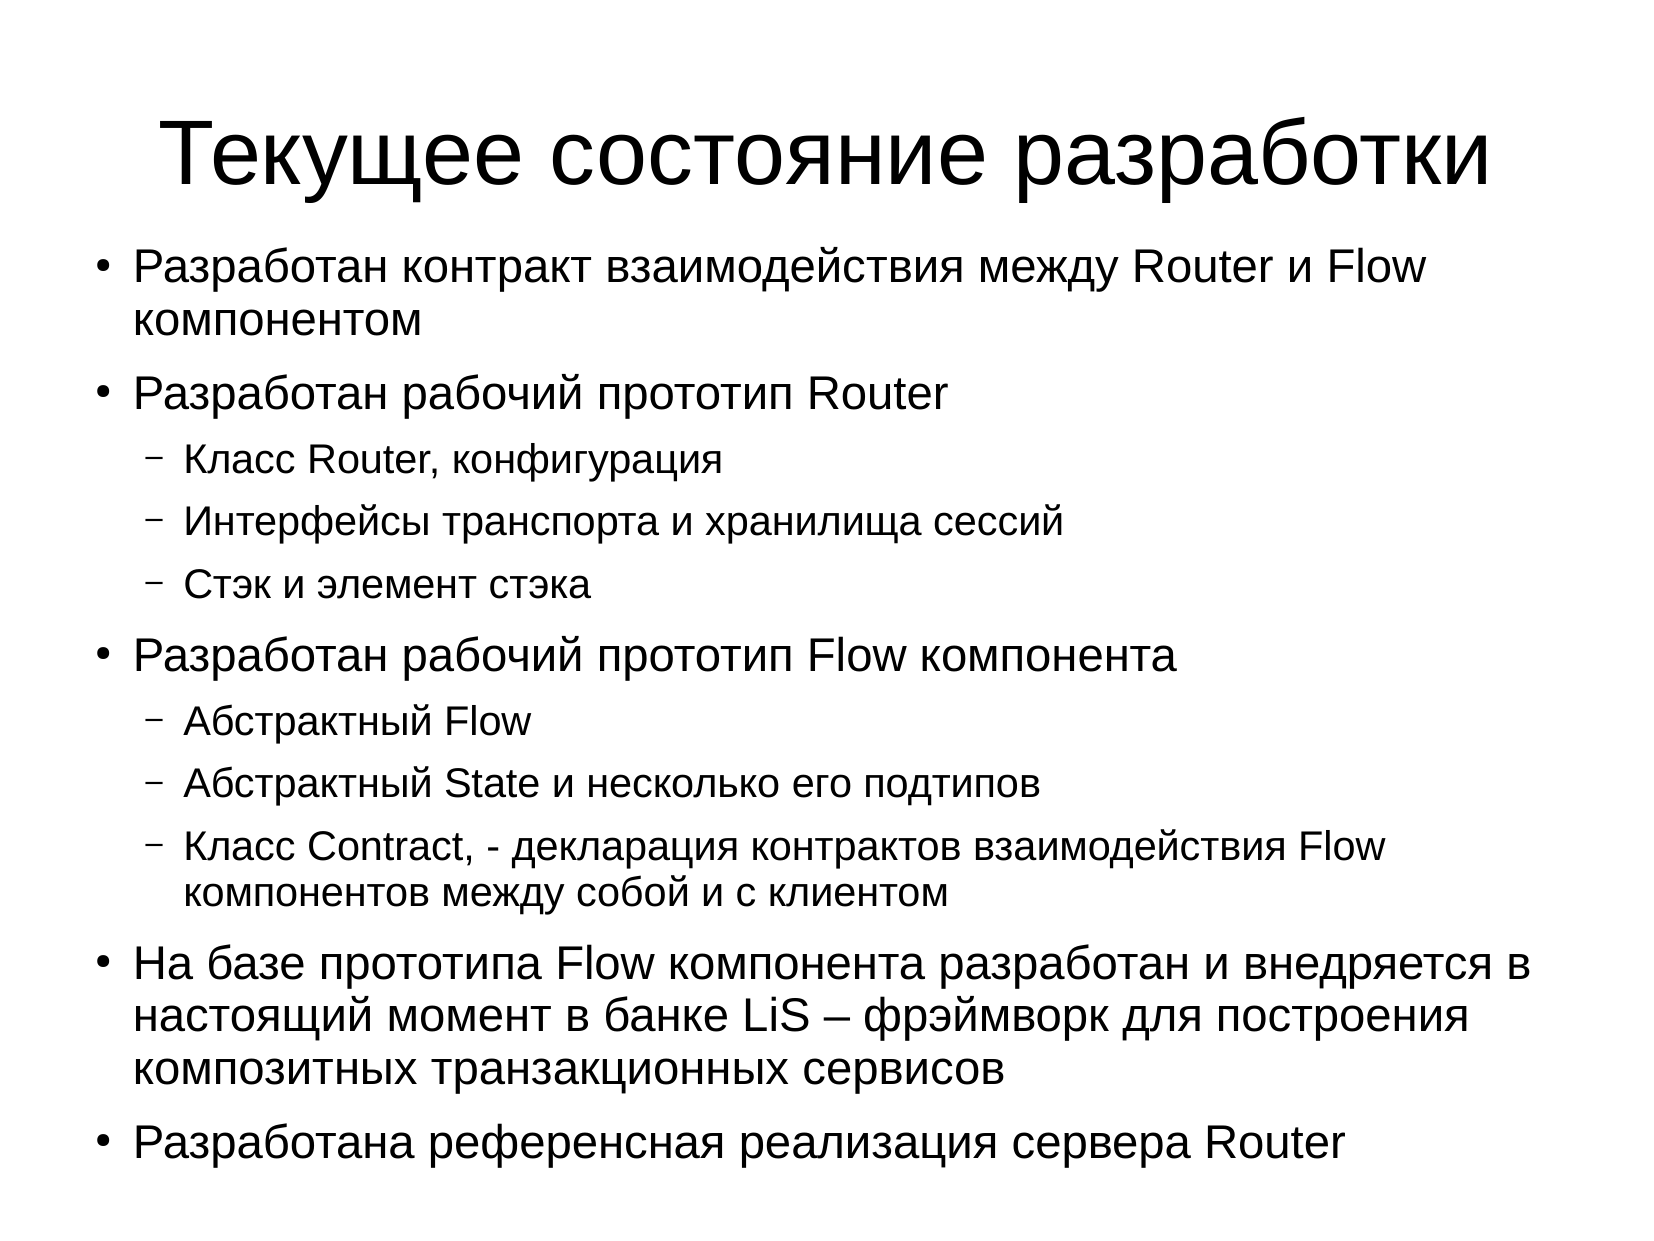

# Текущее состояние разработки
Разработан контракт взаимодействия между Router и Flow компонентом
Разработан рабочий прототип Router
Класс Router, конфигурация
Интерфейсы транспорта и хранилища сессий
Стэк и элемент стэка
Разработан рабочий прототип Flow компонента
Абстрактный Flow
Абстрактный State и несколько его подтипов
Класс Contract, - декларация контрактов взаимодействия Flow компонентов между собой и с клиентом
На базе прототипа Flow компонента разработан и внедряется в настоящий момент в банке LiS – фрэймворк для построения композитных транзакционных сервисов
Разработана референсная реализация сервера Router